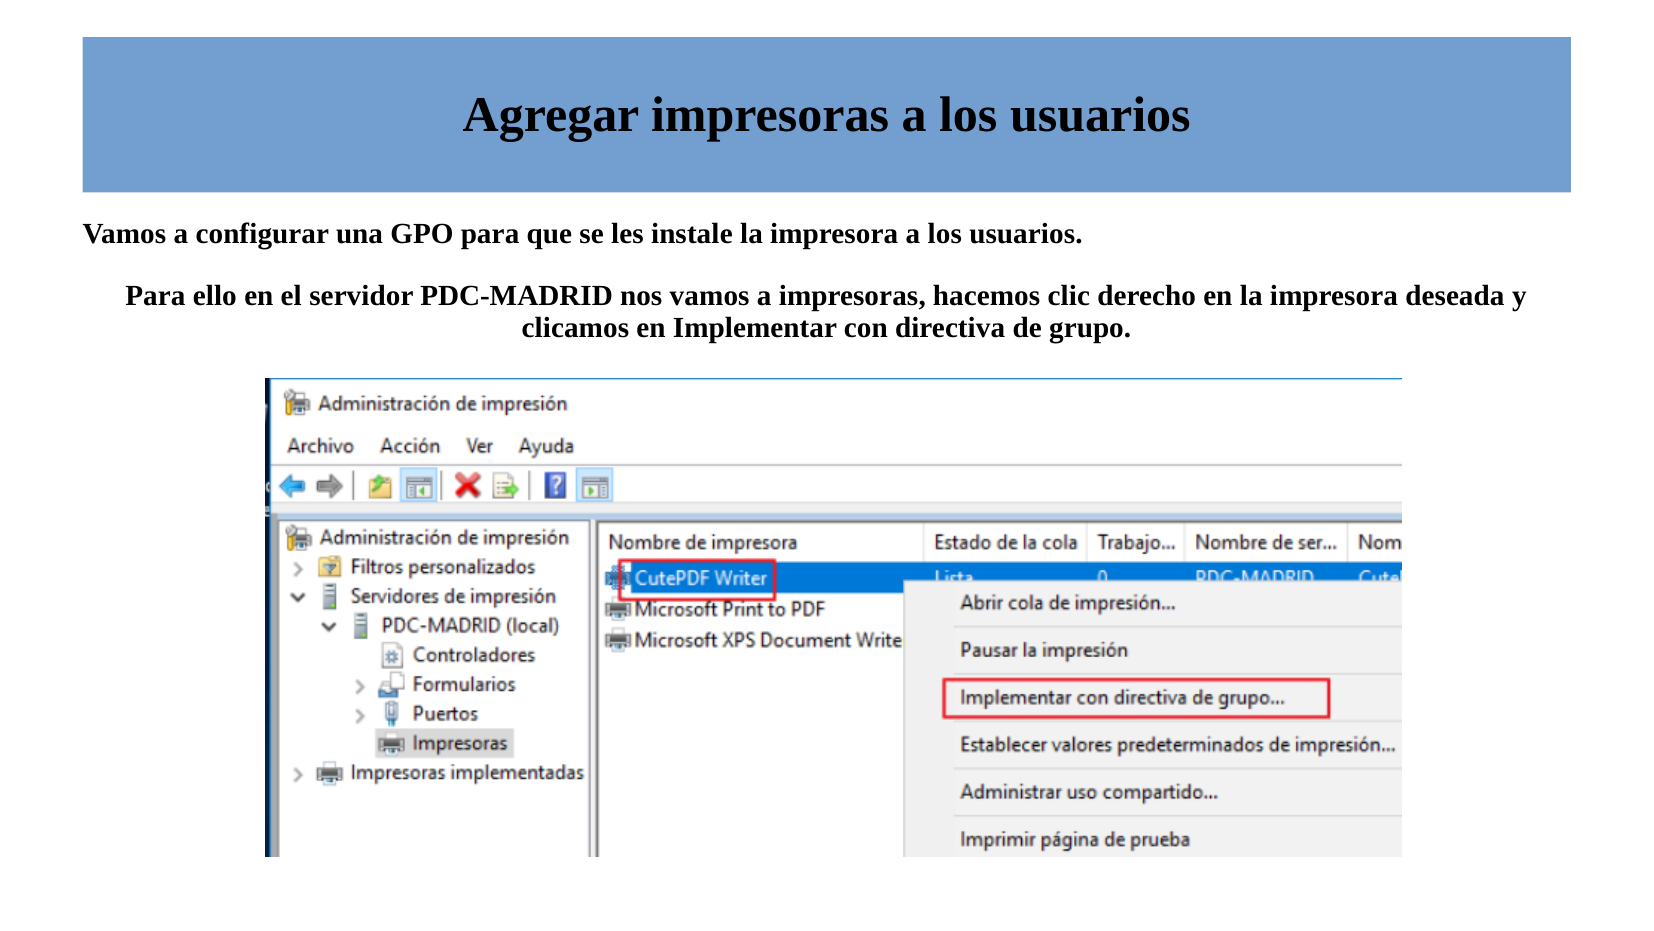

# Agregar impresoras a los usuarios
Vamos a configurar una GPO para que se les instale la impresora a los usuarios.
Para ello en el servidor PDC-MADRID nos vamos a impresoras, hacemos clic derecho en la impresora deseada y clicamos en Implementar con directiva de grupo.